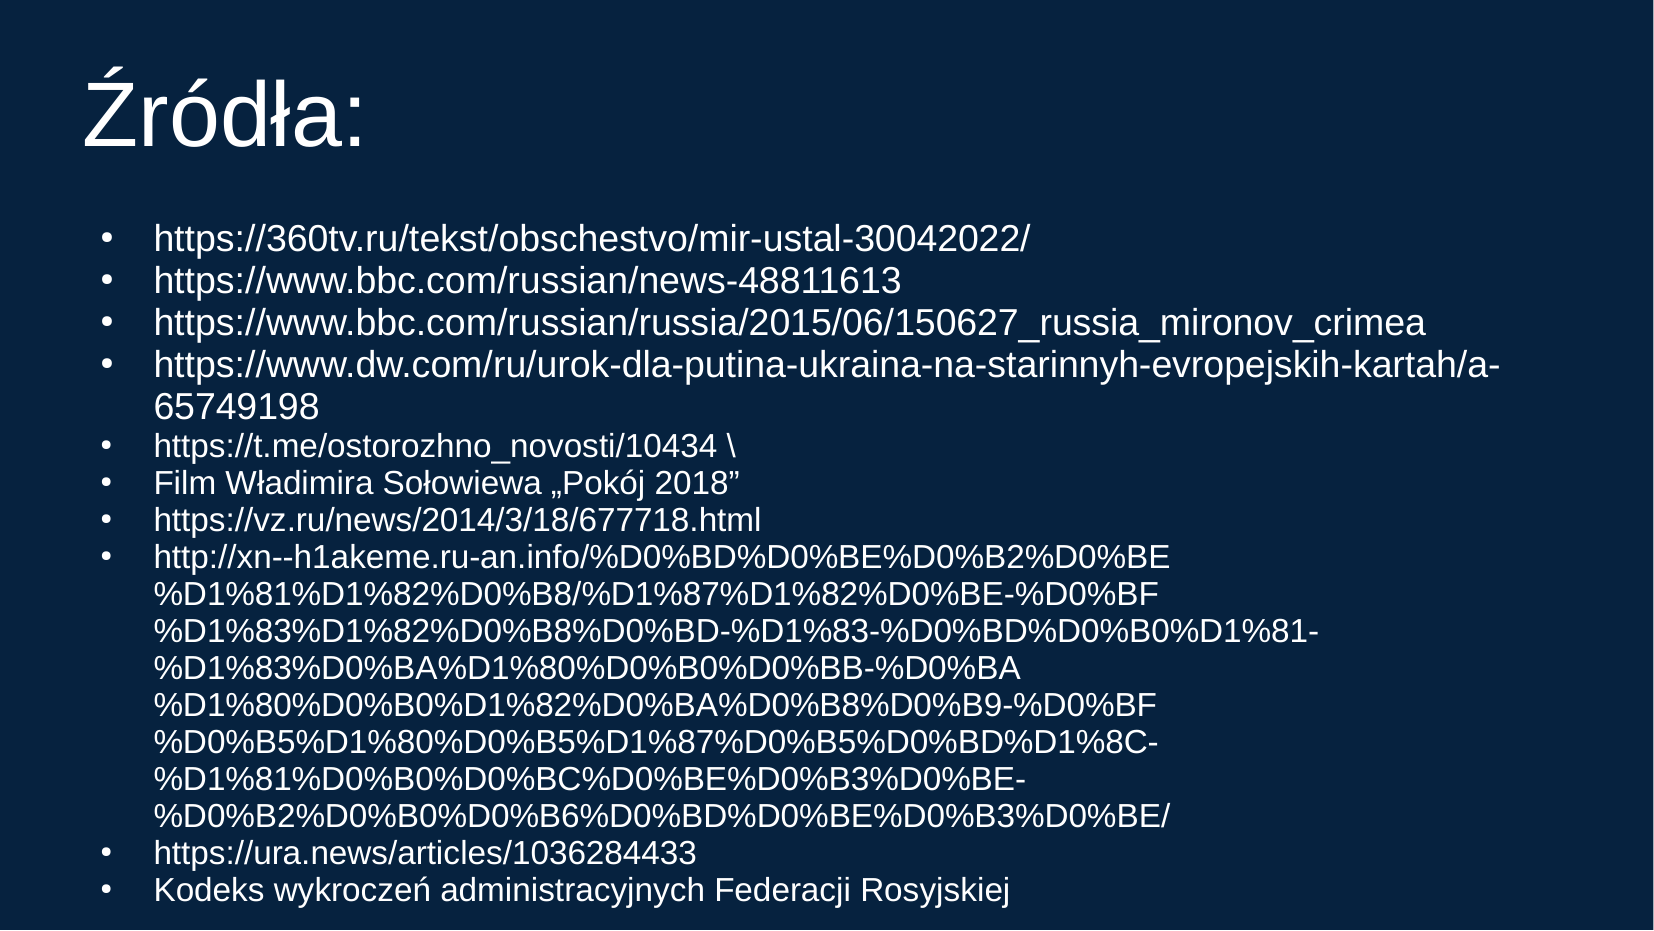

# Źródła:
https://360tv.ru/tekst/obschestvo/mir-ustal-30042022/
https://www.bbc.com/russian/news-48811613
https://www.bbc.com/russian/russia/2015/06/150627_russia_mironov_crimea
https://www.dw.com/ru/urok-dla-putina-ukraina-na-starinnyh-evropejskih-kartah/a-65749198
https://t.me/ostorozhno_novosti/10434 \
Film Władimira Sołowiewa „Pokój 2018”
https://vz.ru/news/2014/3/18/677718.html
http://xn--h1akeme.ru-an.info/%D0%BD%D0%BE%D0%B2%D0%BE%D1%81%D1%82%D0%B8/%D1%87%D1%82%D0%BE-%D0%BF%D1%83%D1%82%D0%B8%D0%BD-%D1%83-%D0%BD%D0%B0%D1%81-%D1%83%D0%BA%D1%80%D0%B0%D0%BB-%D0%BA%D1%80%D0%B0%D1%82%D0%BA%D0%B8%D0%B9-%D0%BF%D0%B5%D1%80%D0%B5%D1%87%D0%B5%D0%BD%D1%8C-%D1%81%D0%B0%D0%BC%D0%BE%D0%B3%D0%BE-%D0%B2%D0%B0%D0%B6%D0%BD%D0%BE%D0%B3%D0%BE/
https://ura.news/articles/1036284433
Kodeks wykroczeń administracyjnych Federacji Rosyjskiej